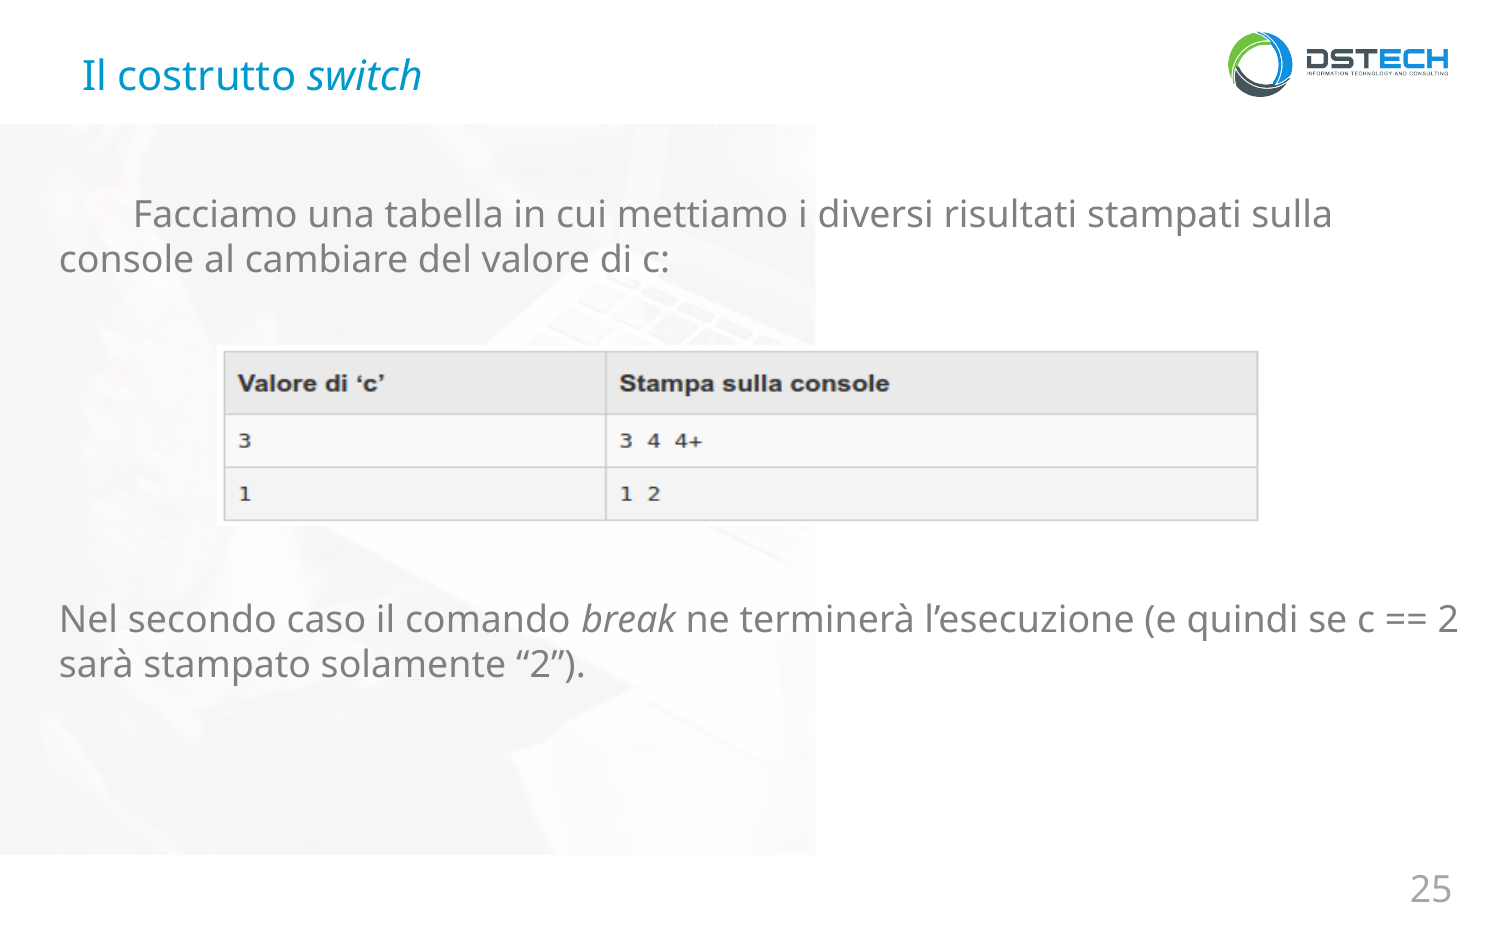

Il costrutto switch
	Facciamo una tabella in cui mettiamo i diversi risultati stampati sulla console al cambiare del valore di c:
Nel secondo caso il comando break ne terminerà l’esecuzione (e quindi se c == 2 sarà stampato solamente “2”).
25